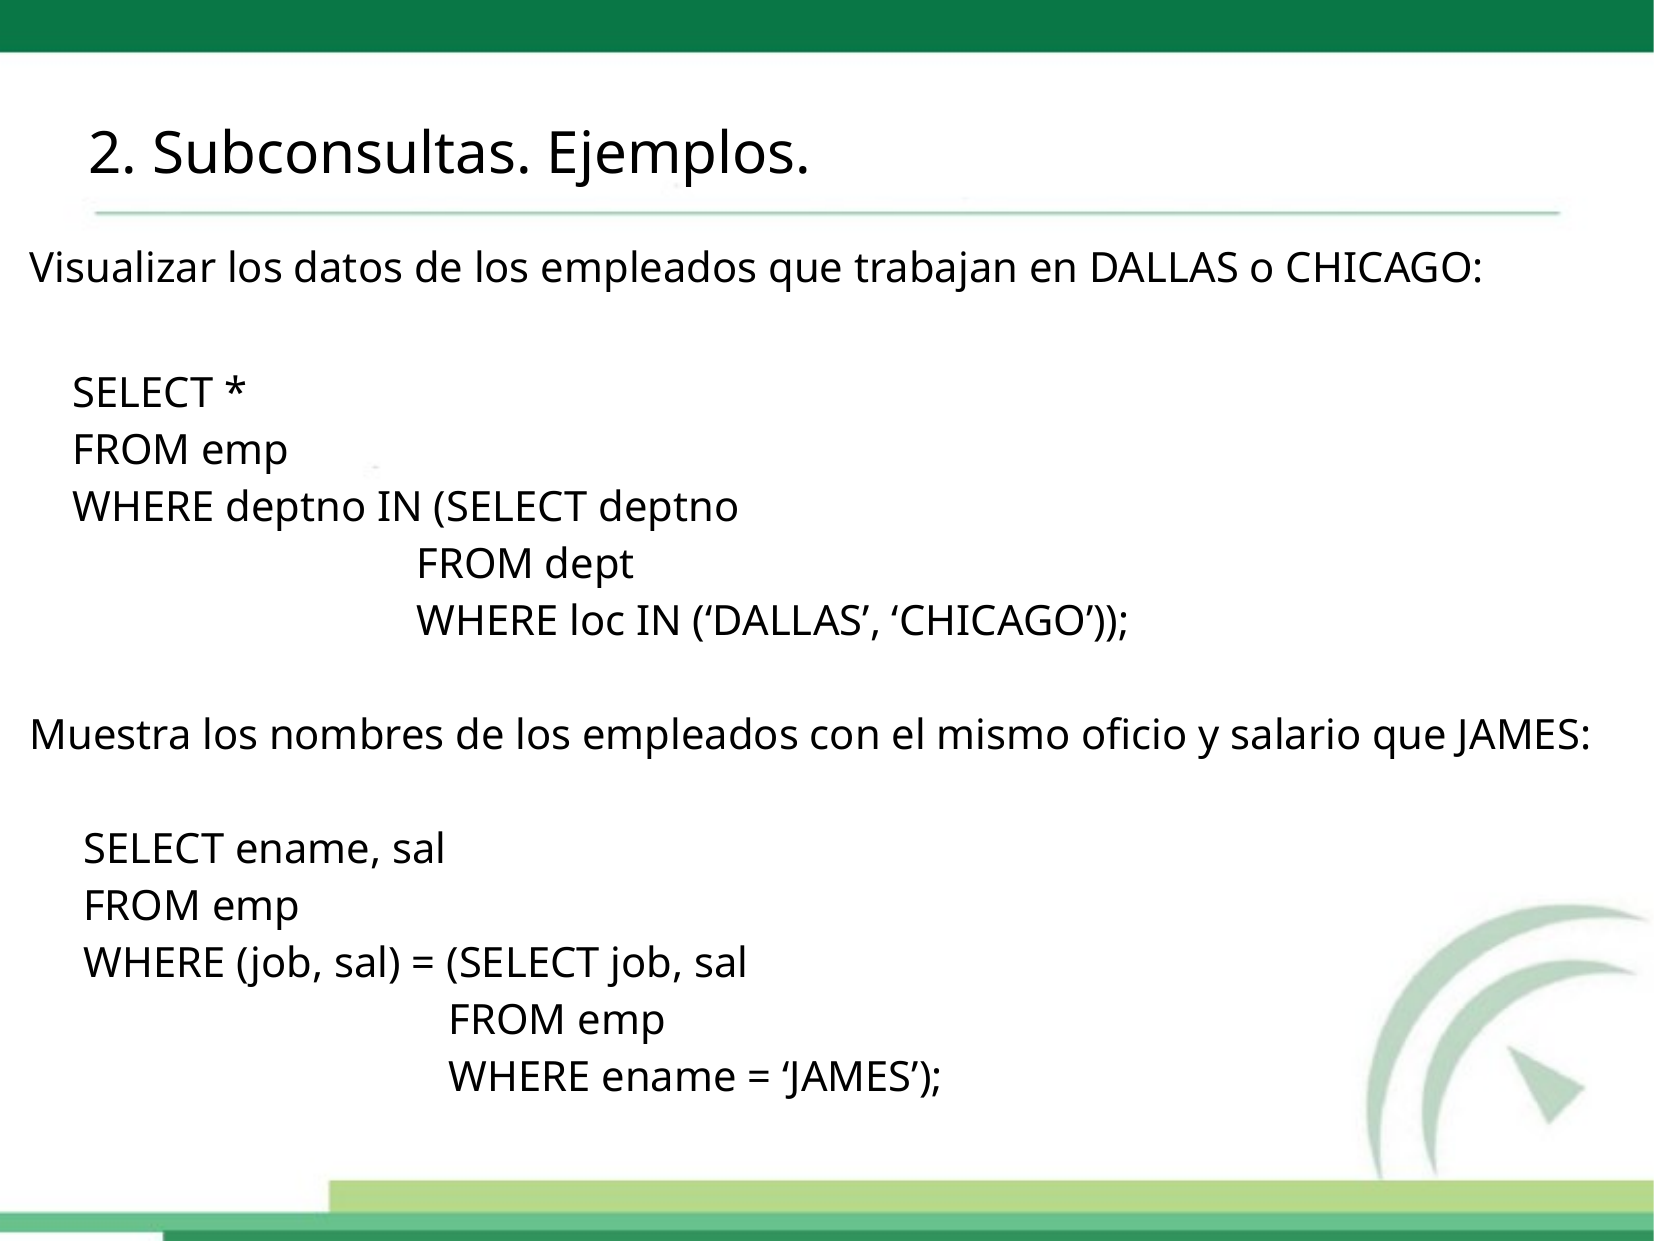

# 2. Subconsultas. Ejemplos.
Visualizar los datos de los empleados que trabajan en DALLAS o CHICAGO:
 SELECT *
 FROM emp
 WHERE deptno IN (SELECT deptno
 FROM dept
 WHERE loc IN (‘DALLAS’, ‘CHICAGO’));
Muestra los nombres de los empleados con el mismo oficio y salario que JAMES:
 SELECT ename, sal
 FROM emp
 WHERE (job, sal) = (SELECT job, sal
 FROM emp
 WHERE ename = ‘JAMES’);